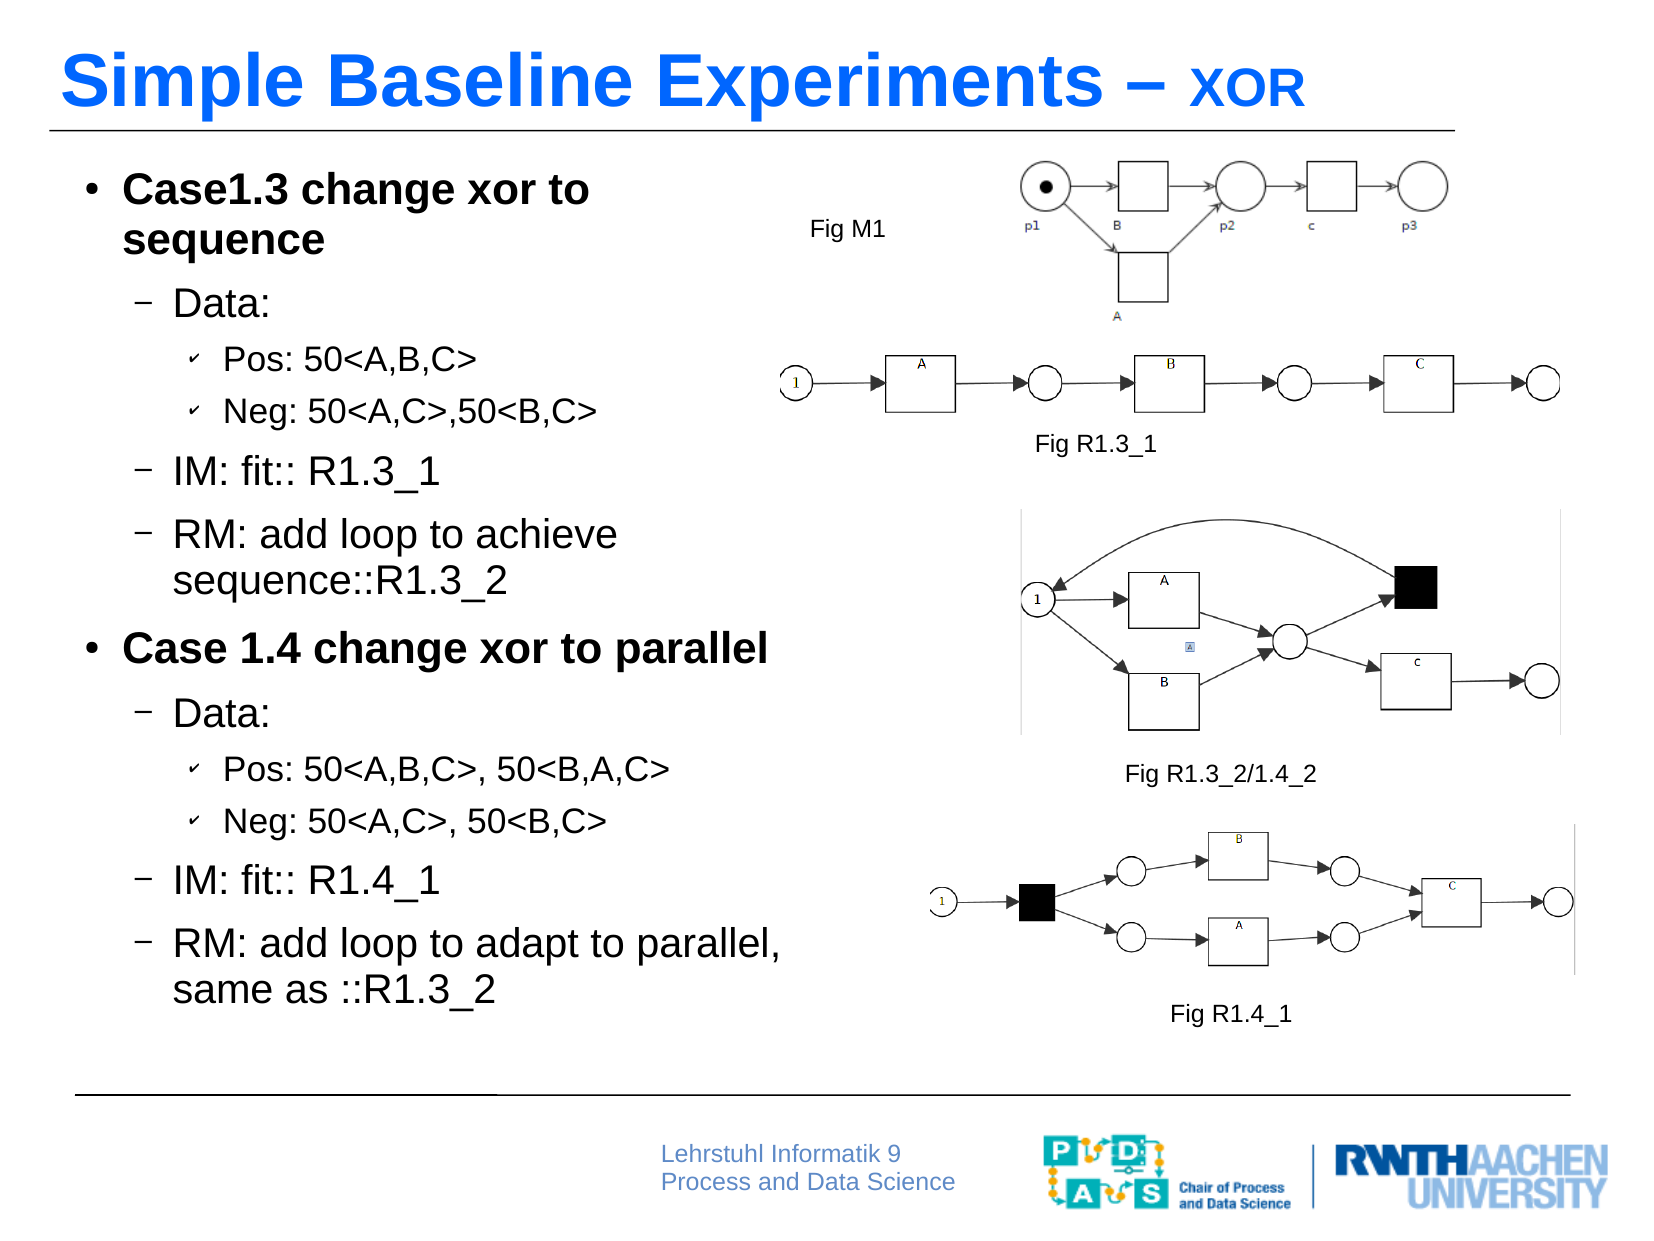

# Simple Baseline Experiments – XOR
Case1.3 change xor to sequence
Data:
Pos: 50<A,B,C>
Neg: 50<A,C>,50<B,C>
IM: fit:: R1.3_1
RM: add loop to achieve sequence::R1.3_2
Case 1.4 change xor to parallel
Data:
Pos: 50<A,B,C>, 50<B,A,C>
Neg: 50<A,C>, 50<B,C>
IM: fit:: R1.4_1
RM: add loop to adapt to parallel, same as ::R1.3_2
Fig M1
Fig R1.3_1
Fig R1.3_2/1.4_2
Fig R1.4_1